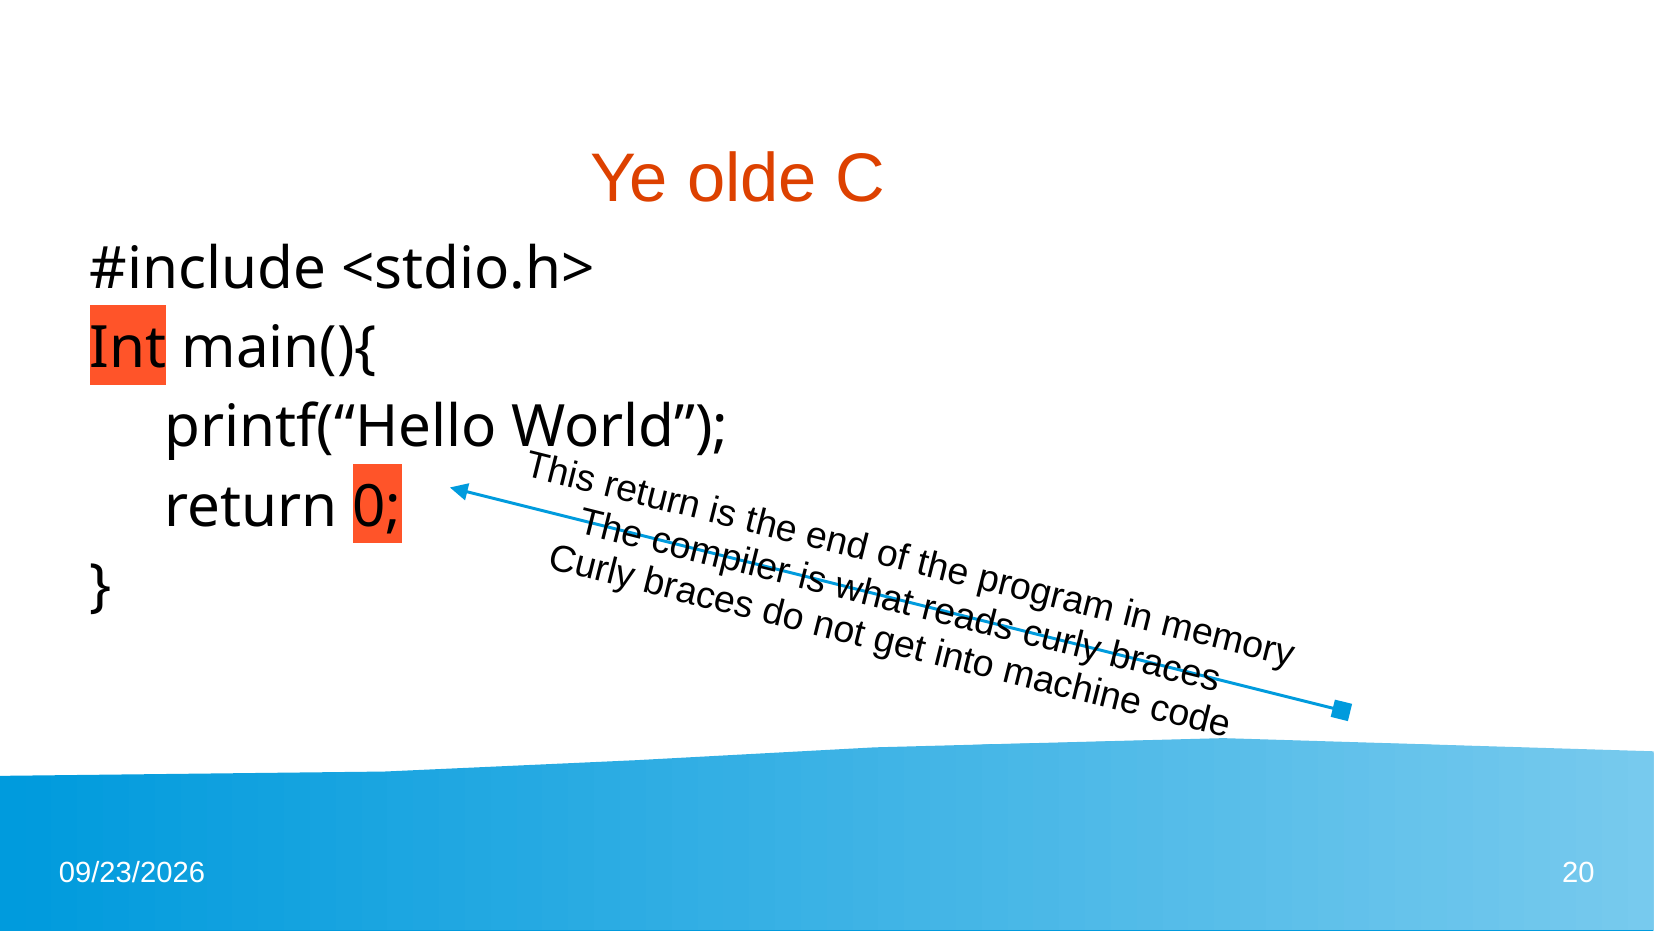

# Ye olde C
#include <stdio.h>
Int main(){
	printf(“Hello World”);
	return 0;
}
This return is the end of the program in memory
The compiler is what reads curly braces
Curly braces do not get into machine code